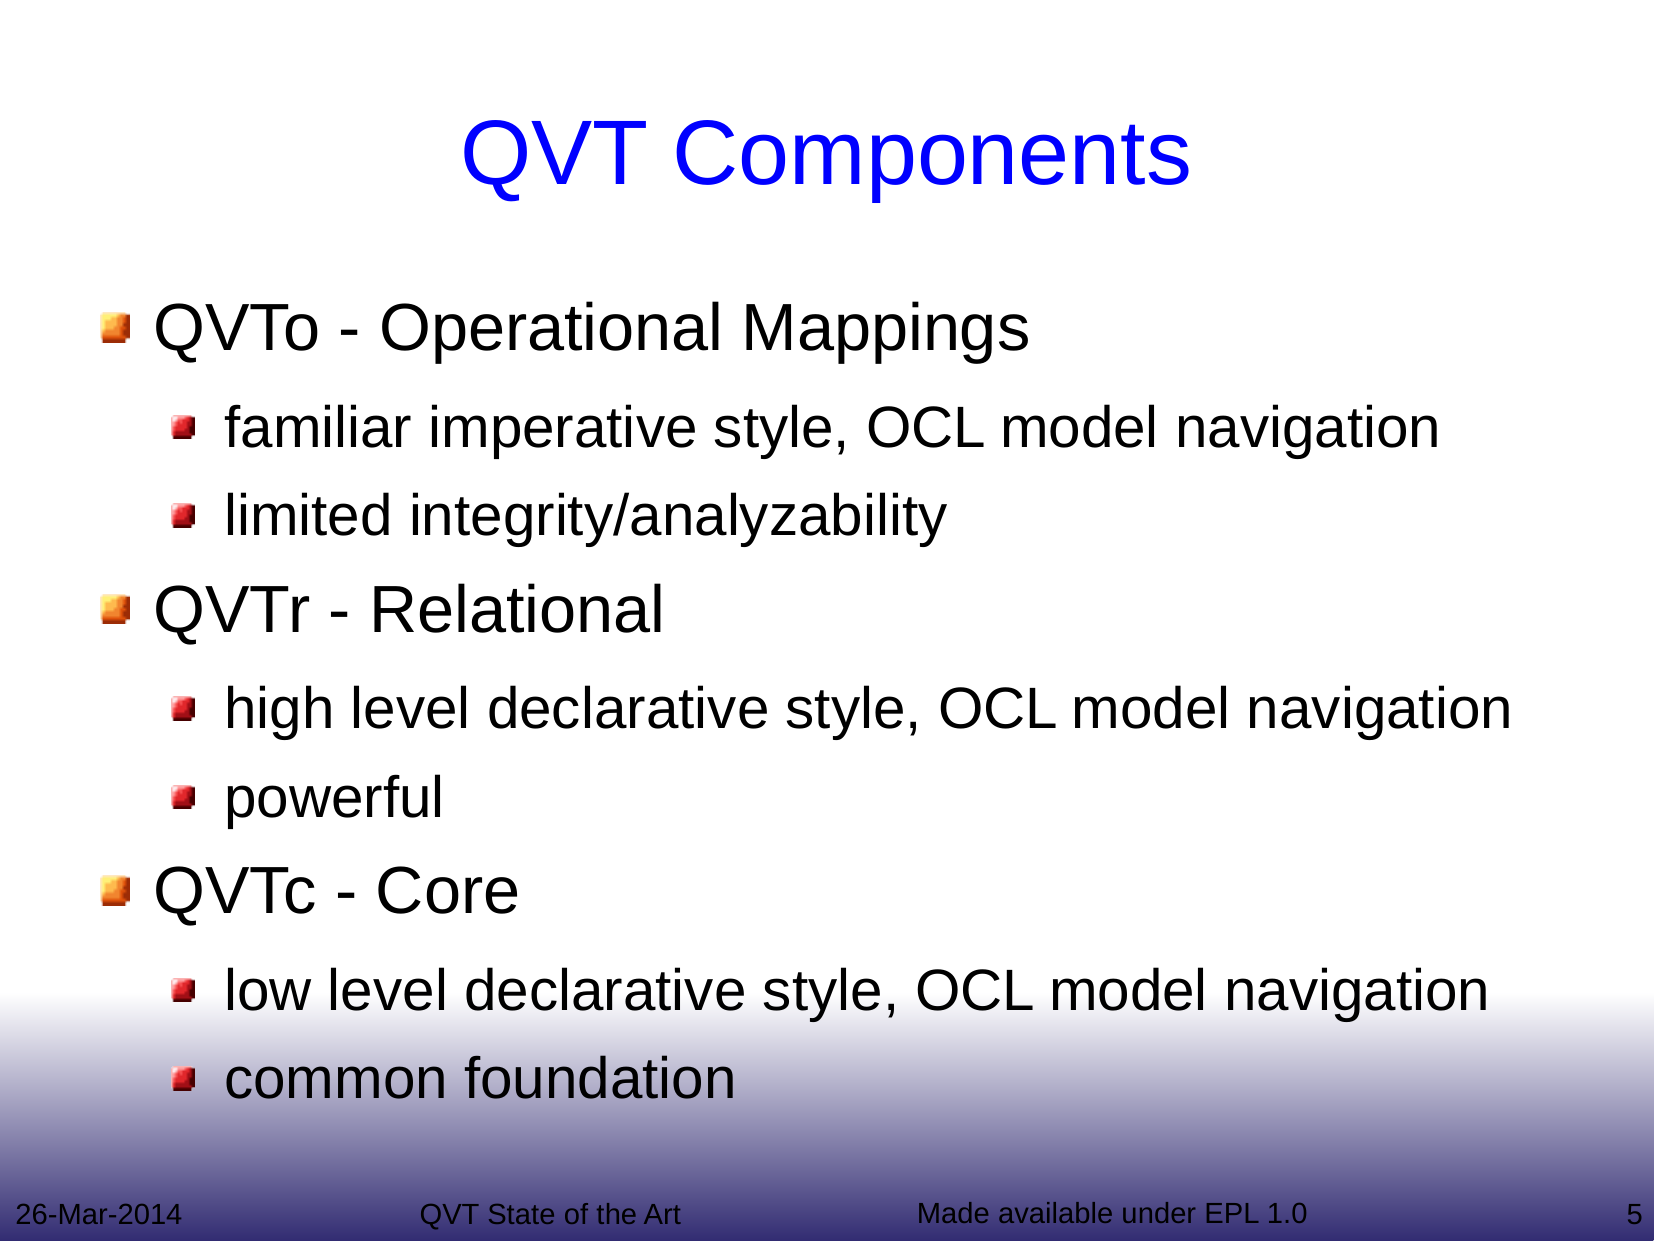

# QVT Components
QVTo - Operational Mappings
familiar imperative style, OCL model navigation
limited integrity/analyzability
QVTr - Relational
high level declarative style, OCL model navigation
powerful
QVTc - Core
low level declarative style, OCL model navigation
common foundation
26-Mar-2014
QVT State of the Art
5